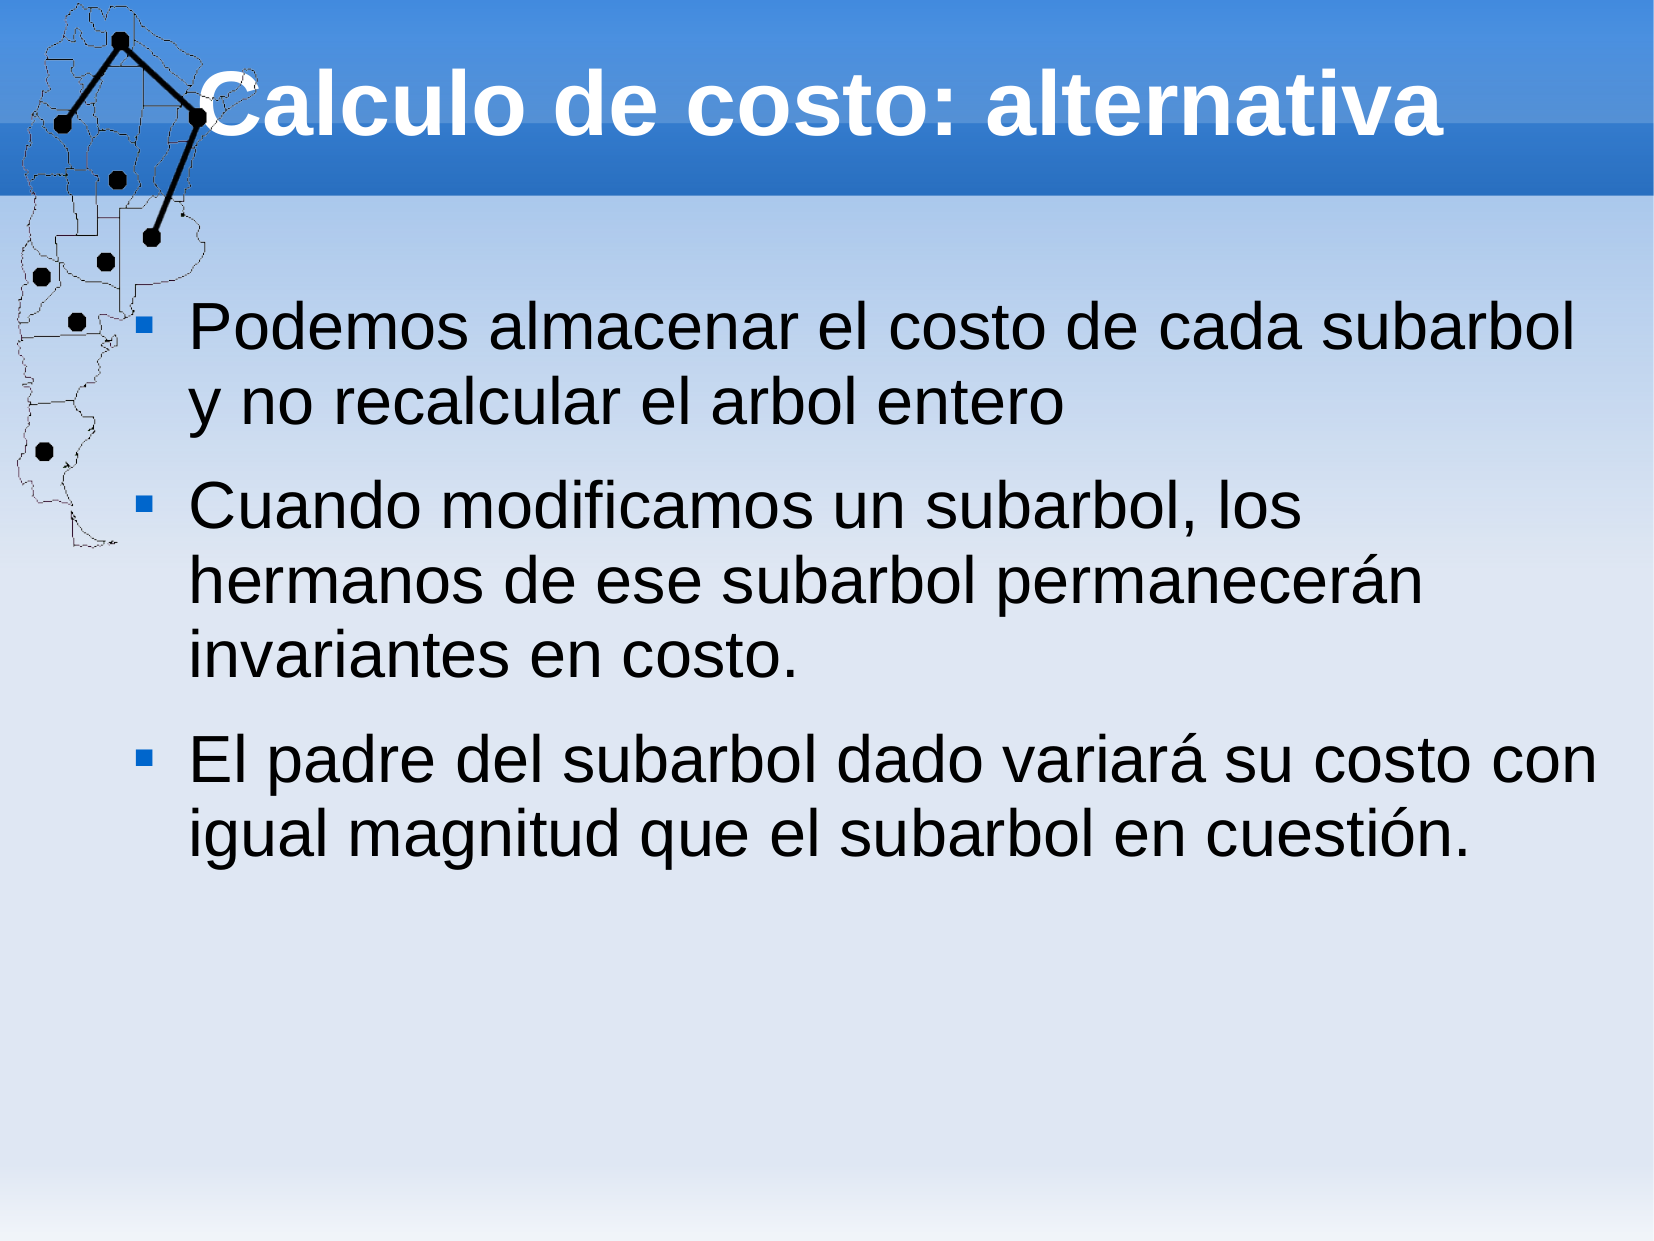

# Calculo de costo: alternativa
Podemos almacenar el costo de cada subarbol y no recalcular el arbol entero
Cuando modificamos un subarbol, los hermanos de ese subarbol permanecerán invariantes en costo.
El padre del subarbol dado variará su costo con igual magnitud que el subarbol en cuestión.